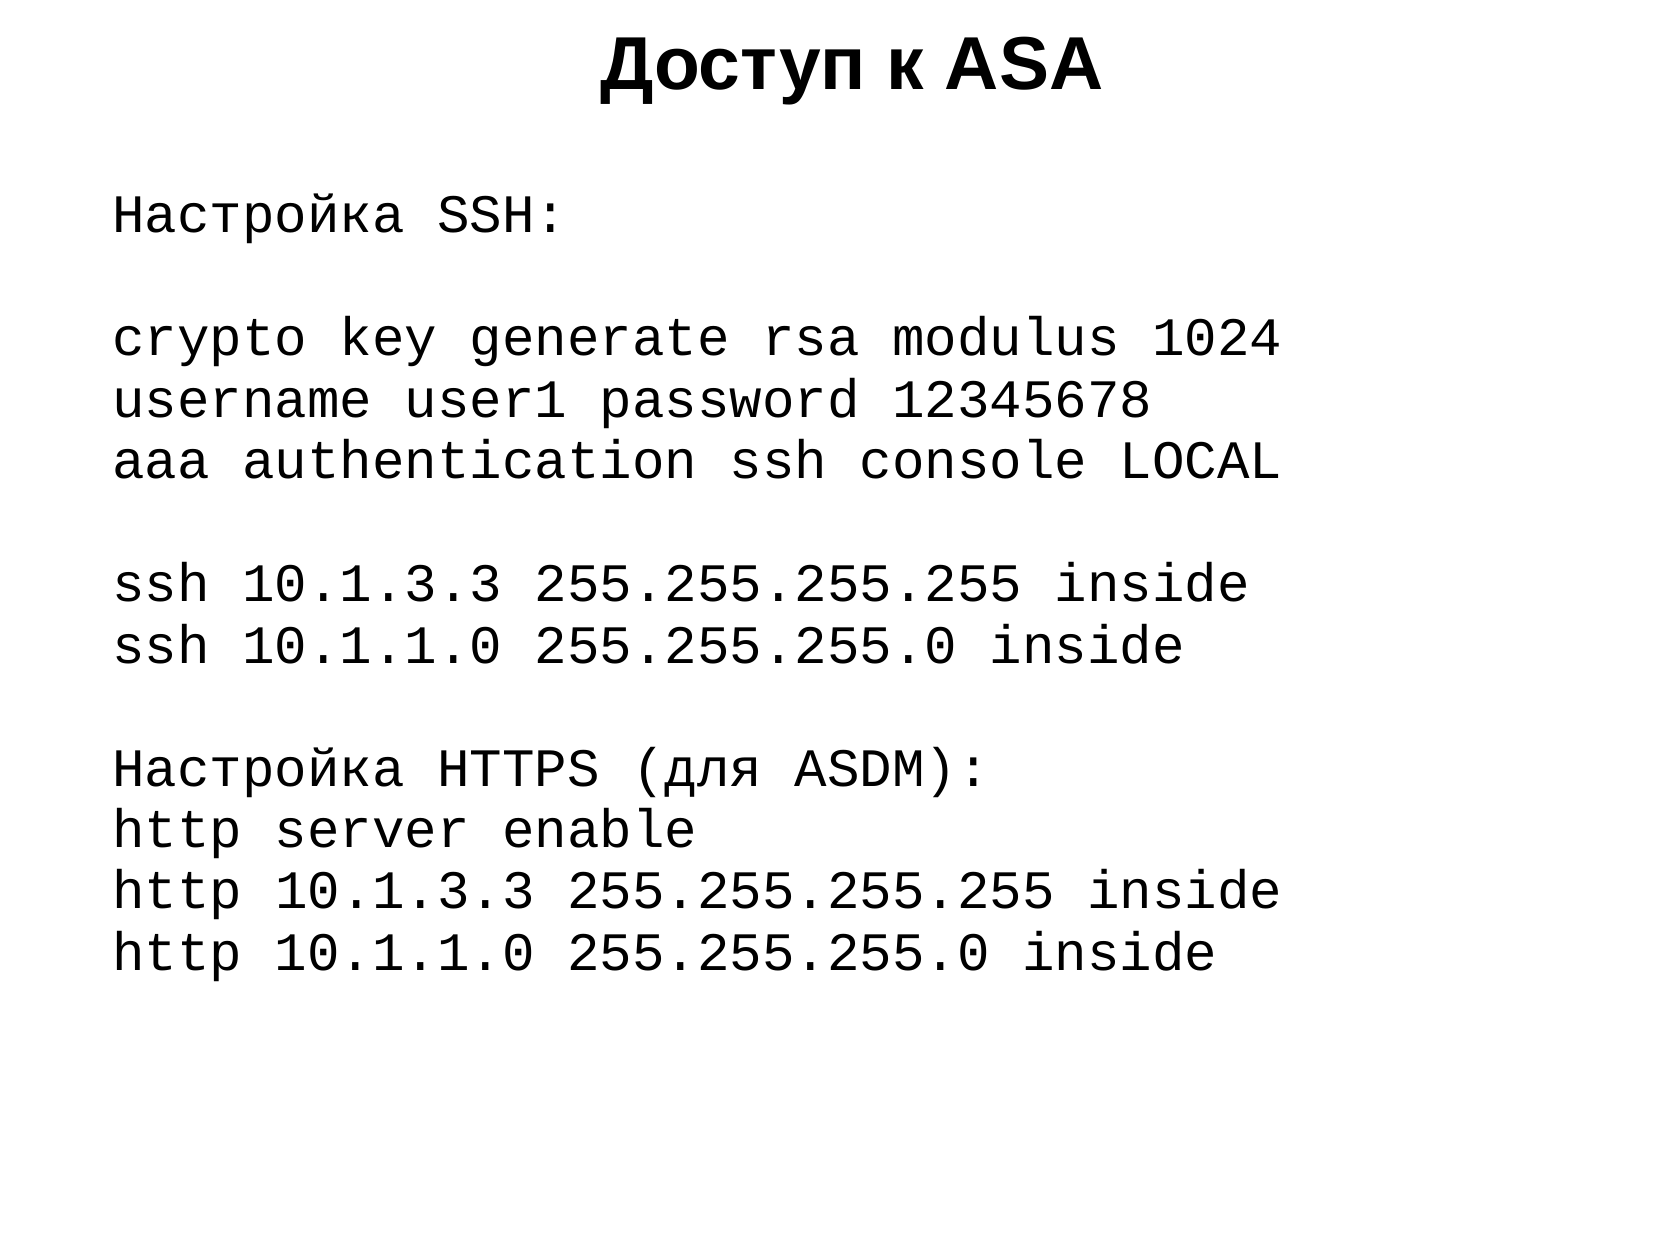

Доступ к ASA
# Настройка SSH:
crypto key generate rsa modulus 1024
username user1 password 12345678
aaa authentication ssh console LOCAL
ssh 10.1.3.3 255.255.255.255 inside
ssh 10.1.1.0 255.255.255.0 inside
Настройка HTTPS (для ASDM):
http server enable
http 10.1.3.3 255.255.255.255 inside
http 10.1.1.0 255.255.255.0 inside